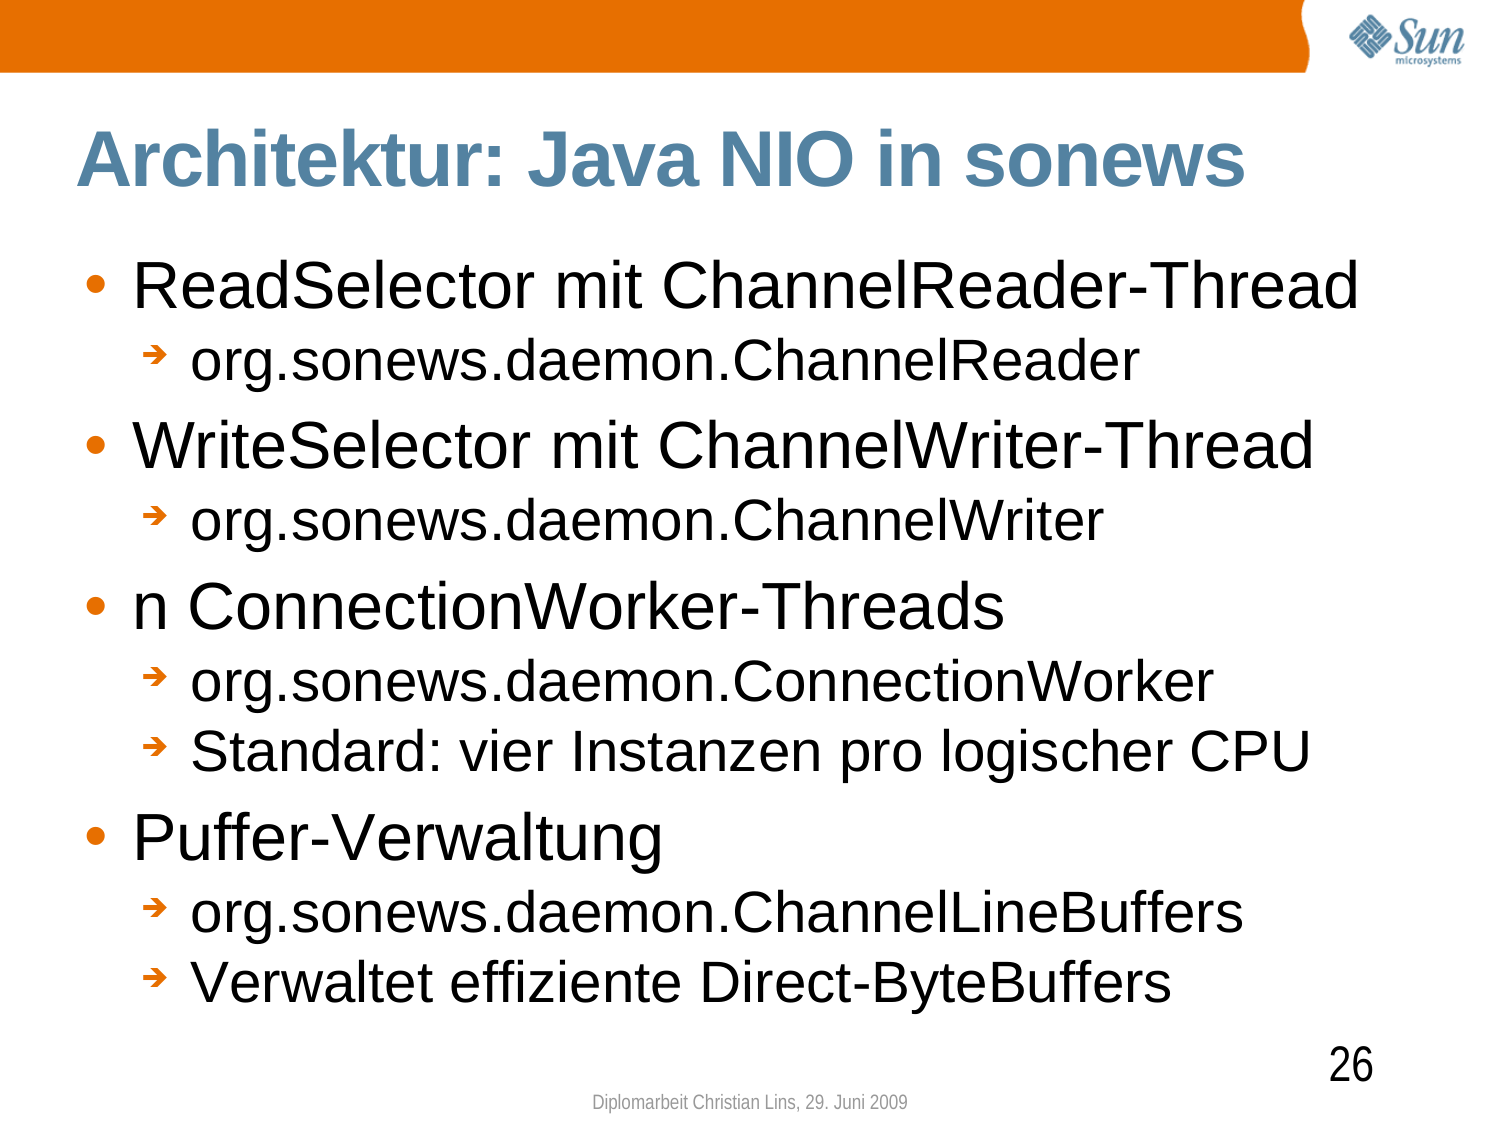

# Architektur: Java NIO in sonews
ReadSelector mit ChannelReader-Thread
org.sonews.daemon.ChannelReader
WriteSelector mit ChannelWriter-Thread
org.sonews.daemon.ChannelWriter
n ConnectionWorker-Threads
org.sonews.daemon.ConnectionWorker
Standard: vier Instanzen pro logischer CPU
Puffer-Verwaltung
org.sonews.daemon.ChannelLineBuffers
Verwaltet effiziente Direct-ByteBuffers